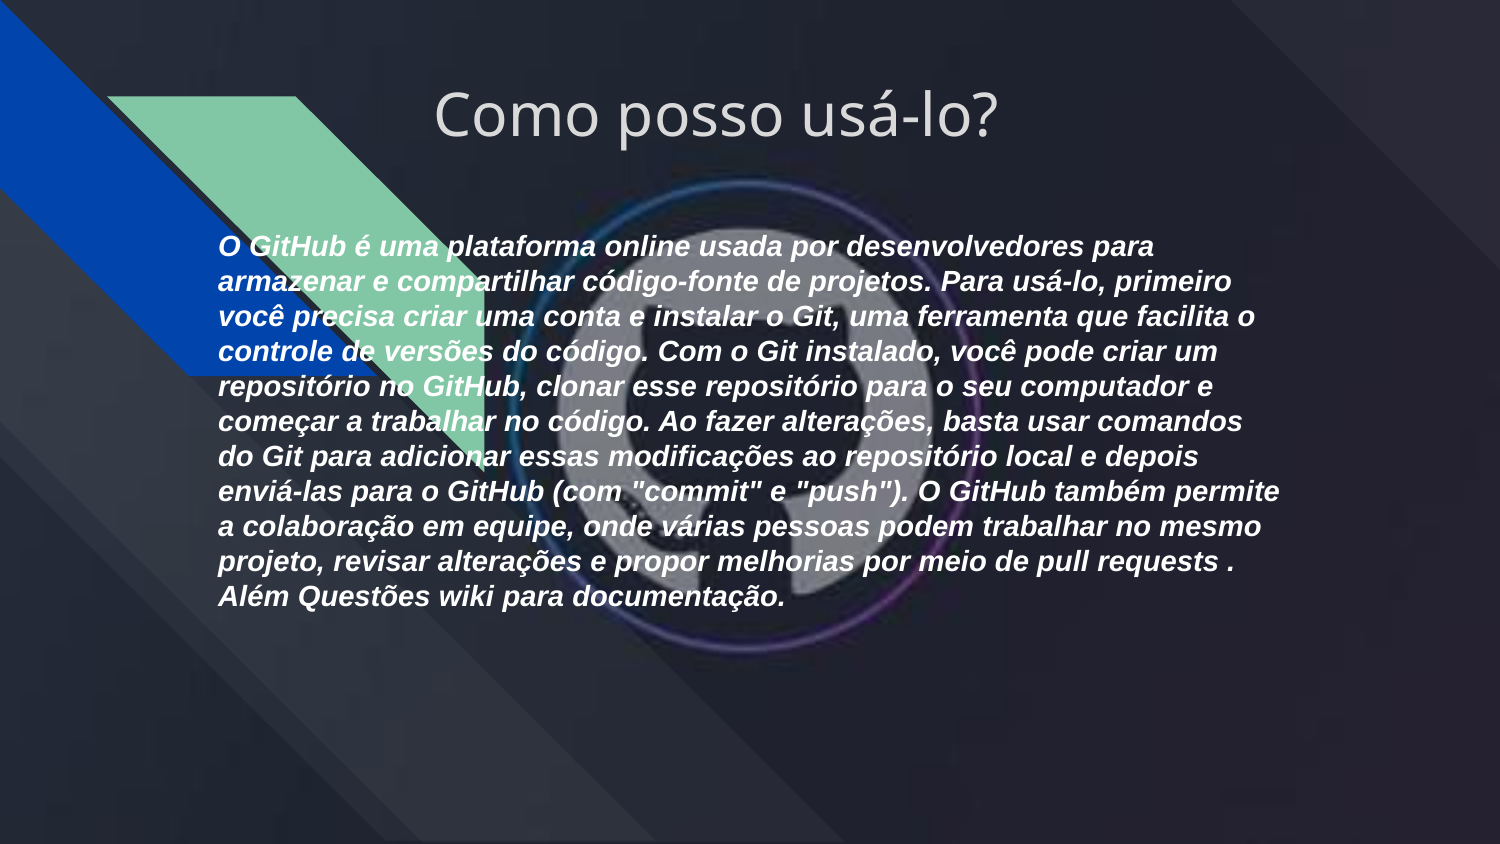

Como posso usá-lo?
O GitHub é uma plataforma online usada por desenvolvedores para armazenar e compartilhar código-fonte de projetos. Para usá-lo, primeiro você precisa criar uma conta e instalar o Git, uma ferramenta que facilita o controle de versões do código. Com o Git instalado, você pode criar um repositório no GitHub, clonar esse repositório para o seu computador e começar a trabalhar no código. Ao fazer alterações, basta usar comandos do Git para adicionar essas modificações ao repositório local e depois enviá-las para o GitHub (com "commit" e "push"). O GitHub também permite a colaboração em equipe, onde várias pessoas podem trabalhar no mesmo projeto, revisar alterações e propor melhorias por meio de pull requests . Além Questões wiki para documentação.
#